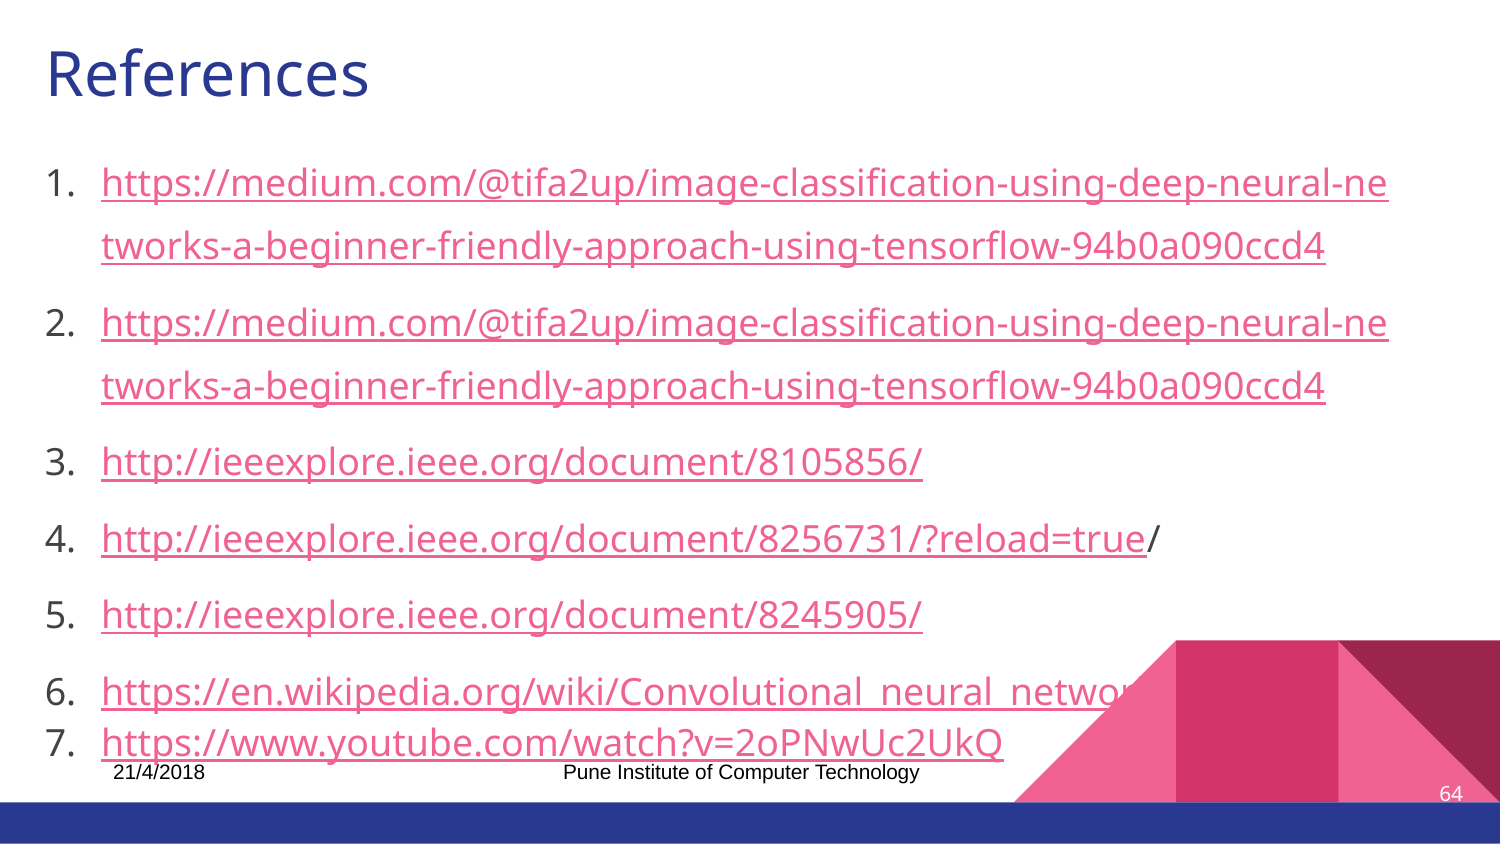

# References
https://medium.com/@tifa2up/image-classification-using-deep-neural-networks-a-beginner-friendly-approach-using-tensorflow-94b0a090ccd4
https://medium.com/@tifa2up/image-classification-using-deep-neural-networks-a-beginner-friendly-approach-using-tensorflow-94b0a090ccd4
http://ieeexplore.ieee.org/document/8105856/
http://ieeexplore.ieee.org/document/8256731/?reload=true/
http://ieeexplore.ieee.org/document/8245905/
https://en.wikipedia.org/wiki/Convolutional_neural_network
https://www.youtube.com/watch?v=2oPNwUc2UkQ